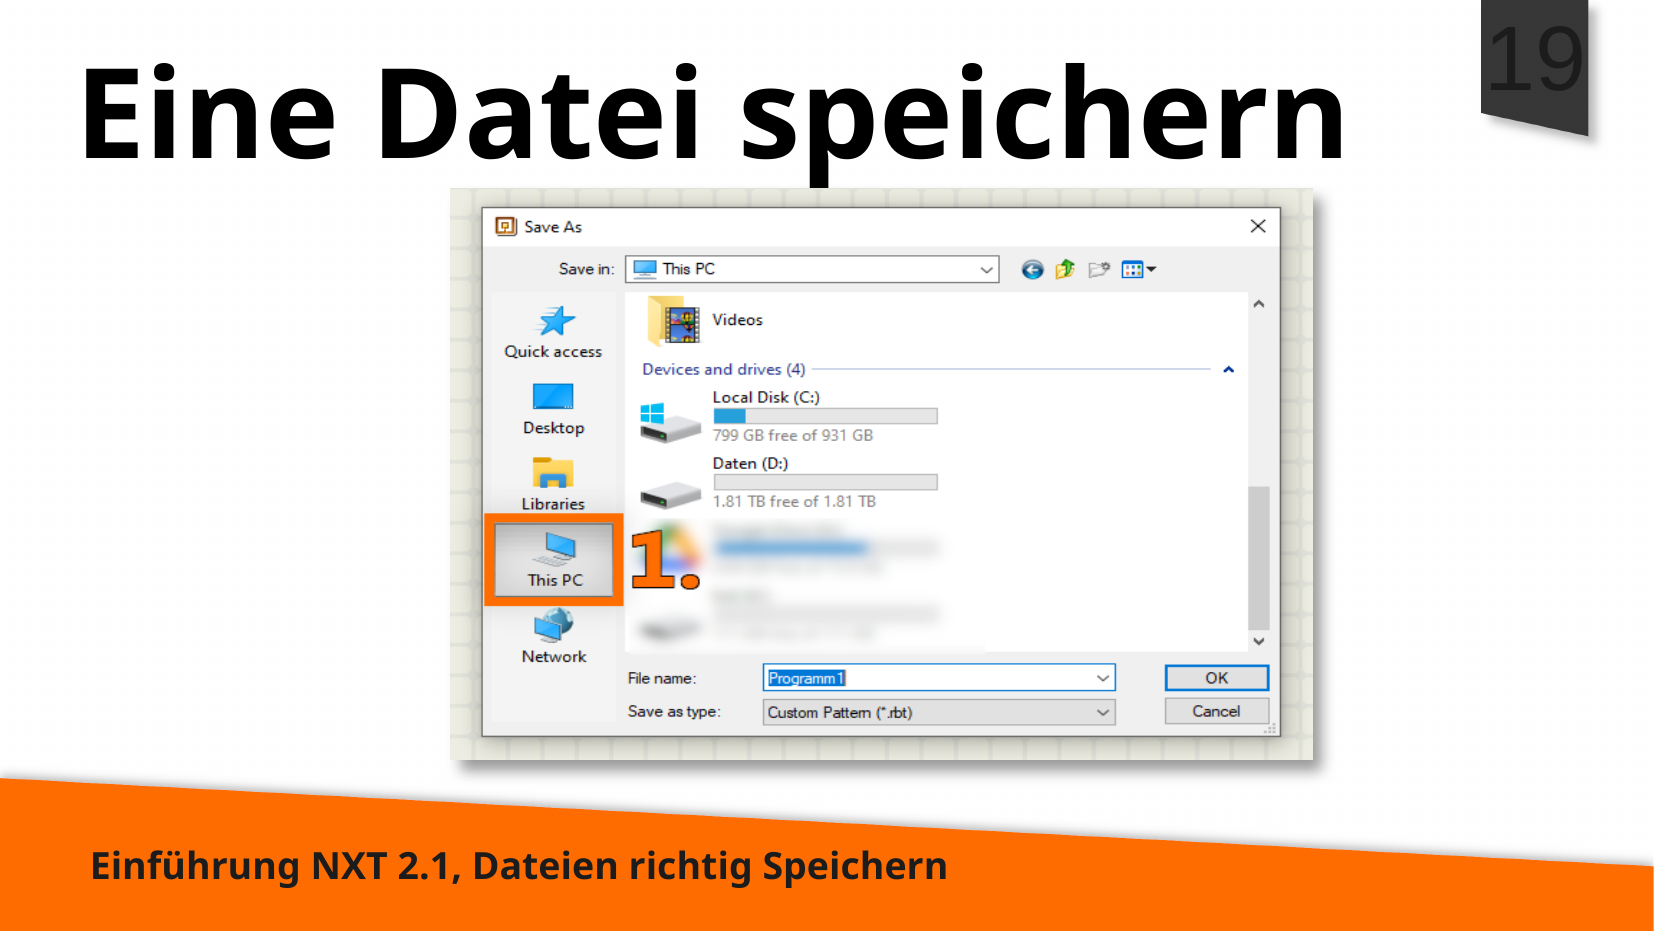

19
# Eine Datei speichern
Einführung NXT 2.1, Dateien richtig Speichern